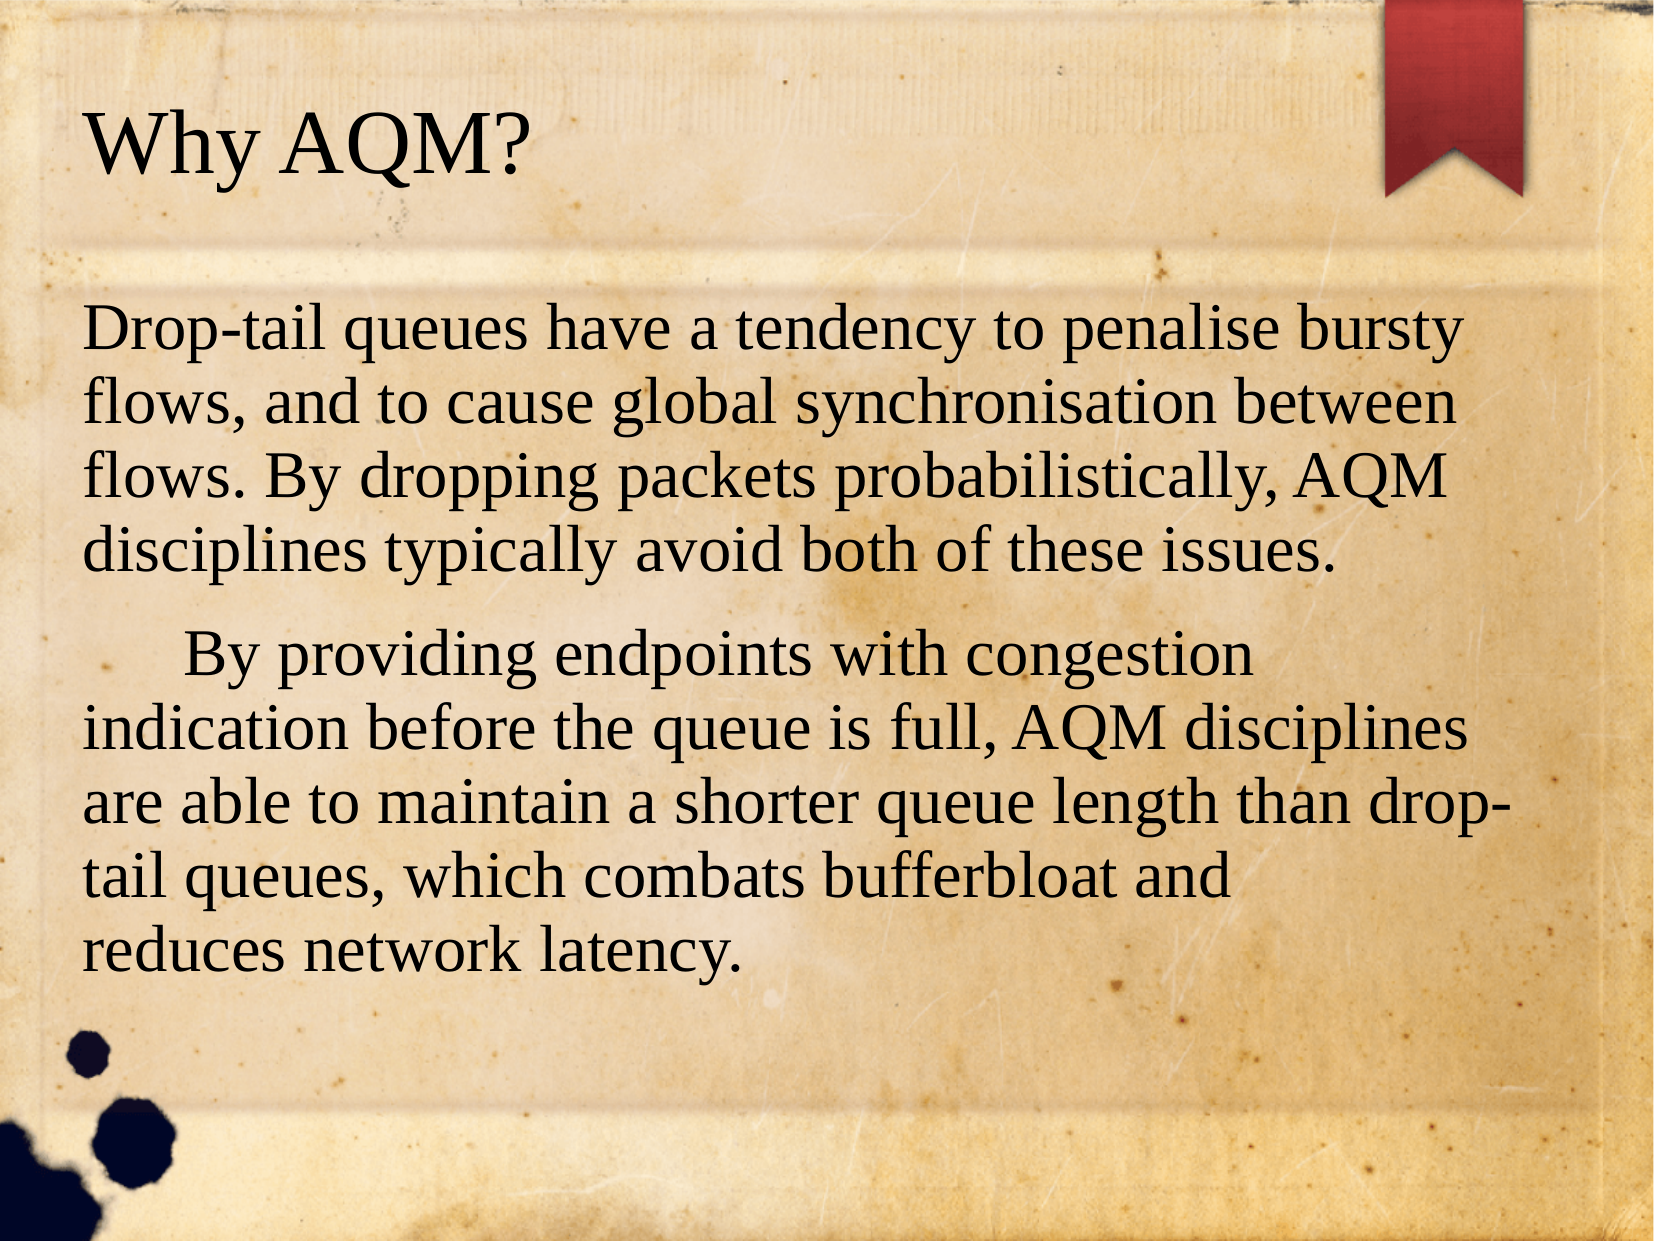

# Why AQM?
Drop-tail queues have a tendency to penalise bursty flows, and to cause global synchronisation between flows. By dropping packets probabilistically, AQM disciplines typically avoid both of these issues.
 By providing endpoints with congestion indication before the queue is full, AQM disciplines are able to maintain a shorter queue length than drop-tail queues, which combats bufferbloat and reduces network latency.